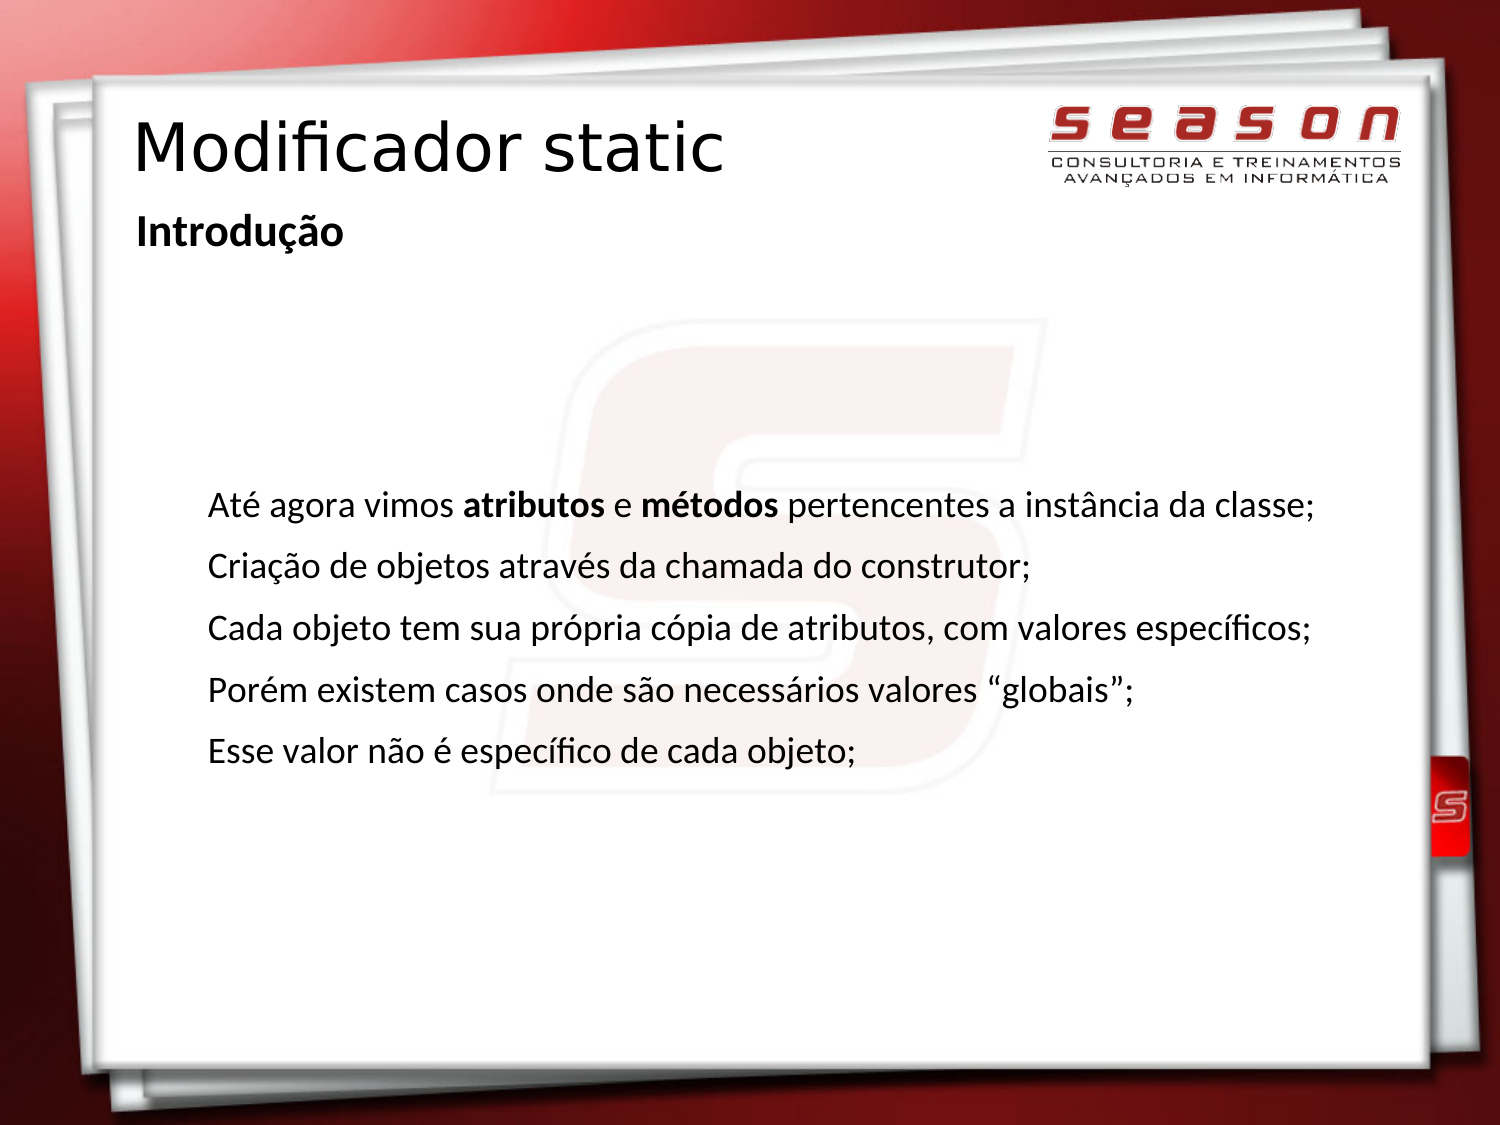

# Modificador static
Introdução
Até agora vimos atributos e métodos pertencentes a instância da classe;
Criação de objetos através da chamada do construtor;
Cada objeto tem sua própria cópia de atributos, com valores específicos;
Porém existem casos onde são necessários valores “globais”;
Esse valor não é específico de cada objeto;